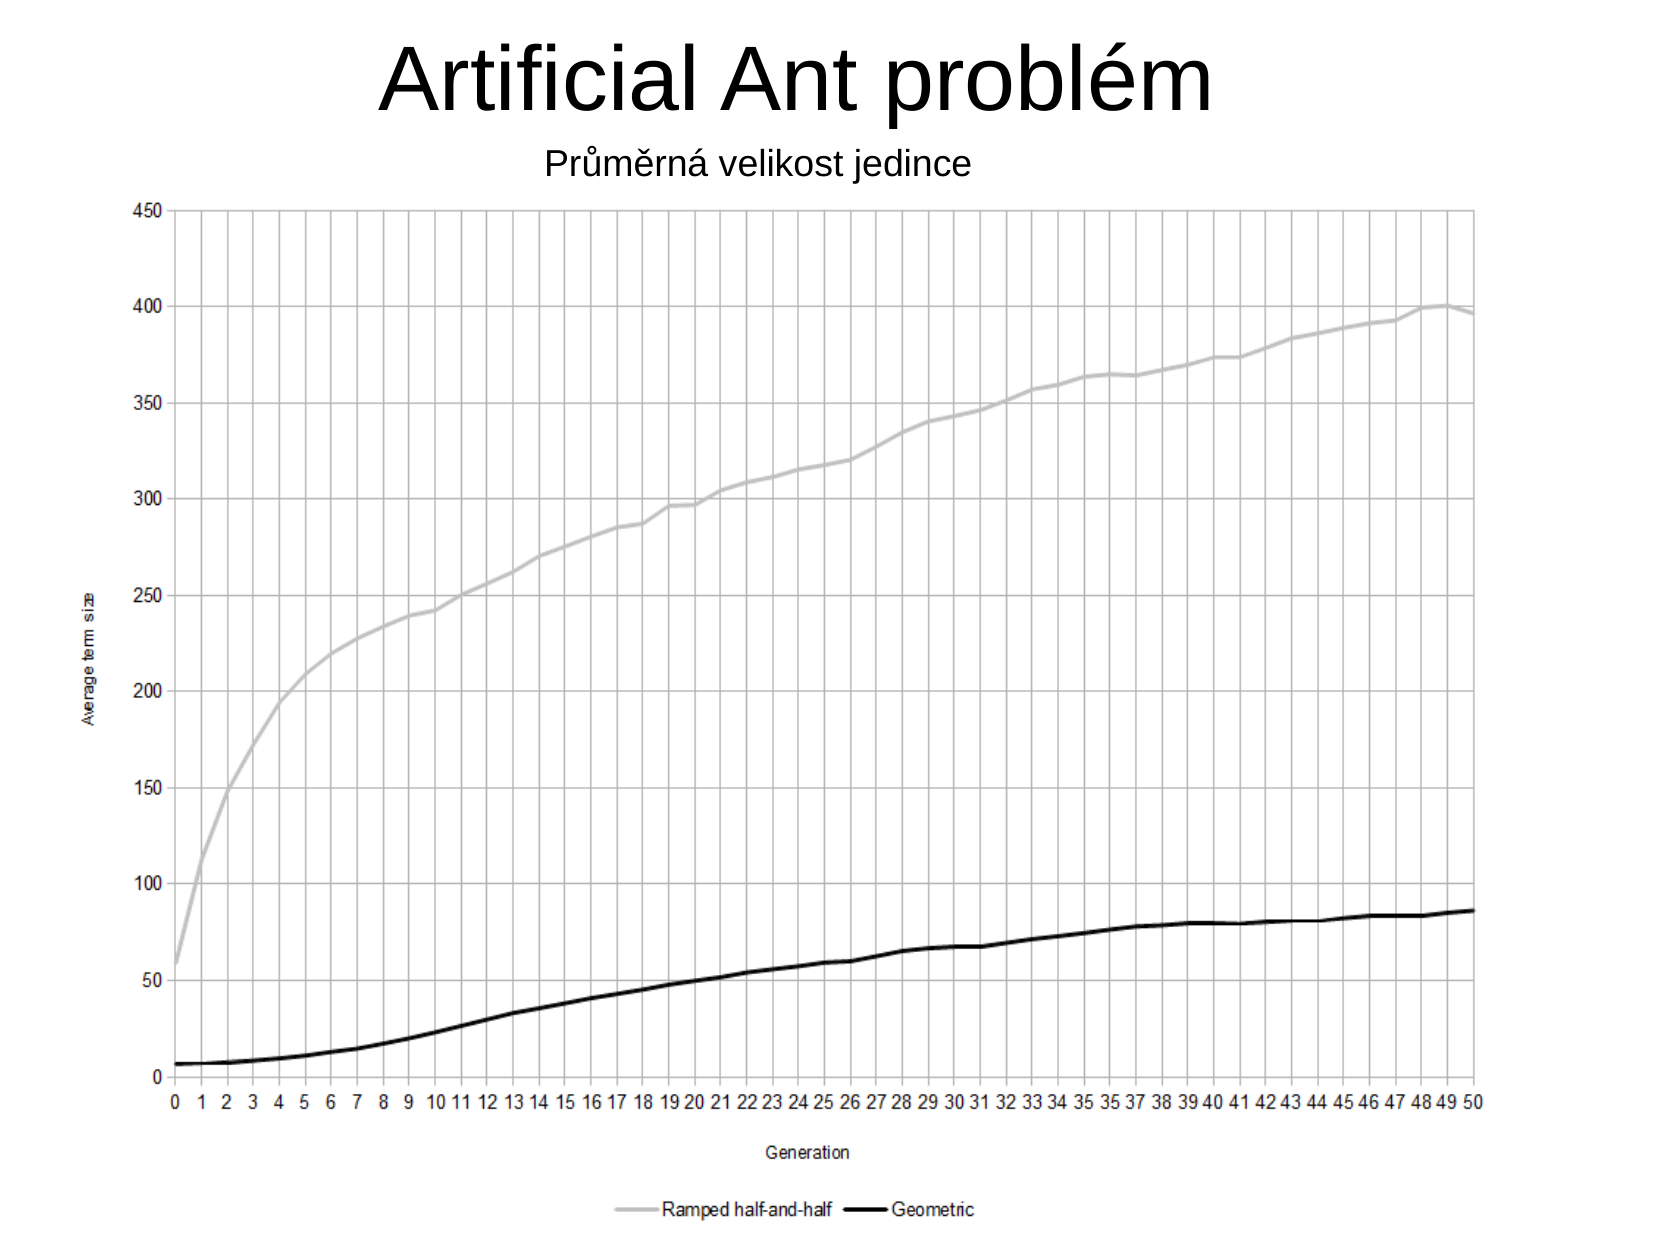

# Artificial Ant problém
Průměrná velikost jedince